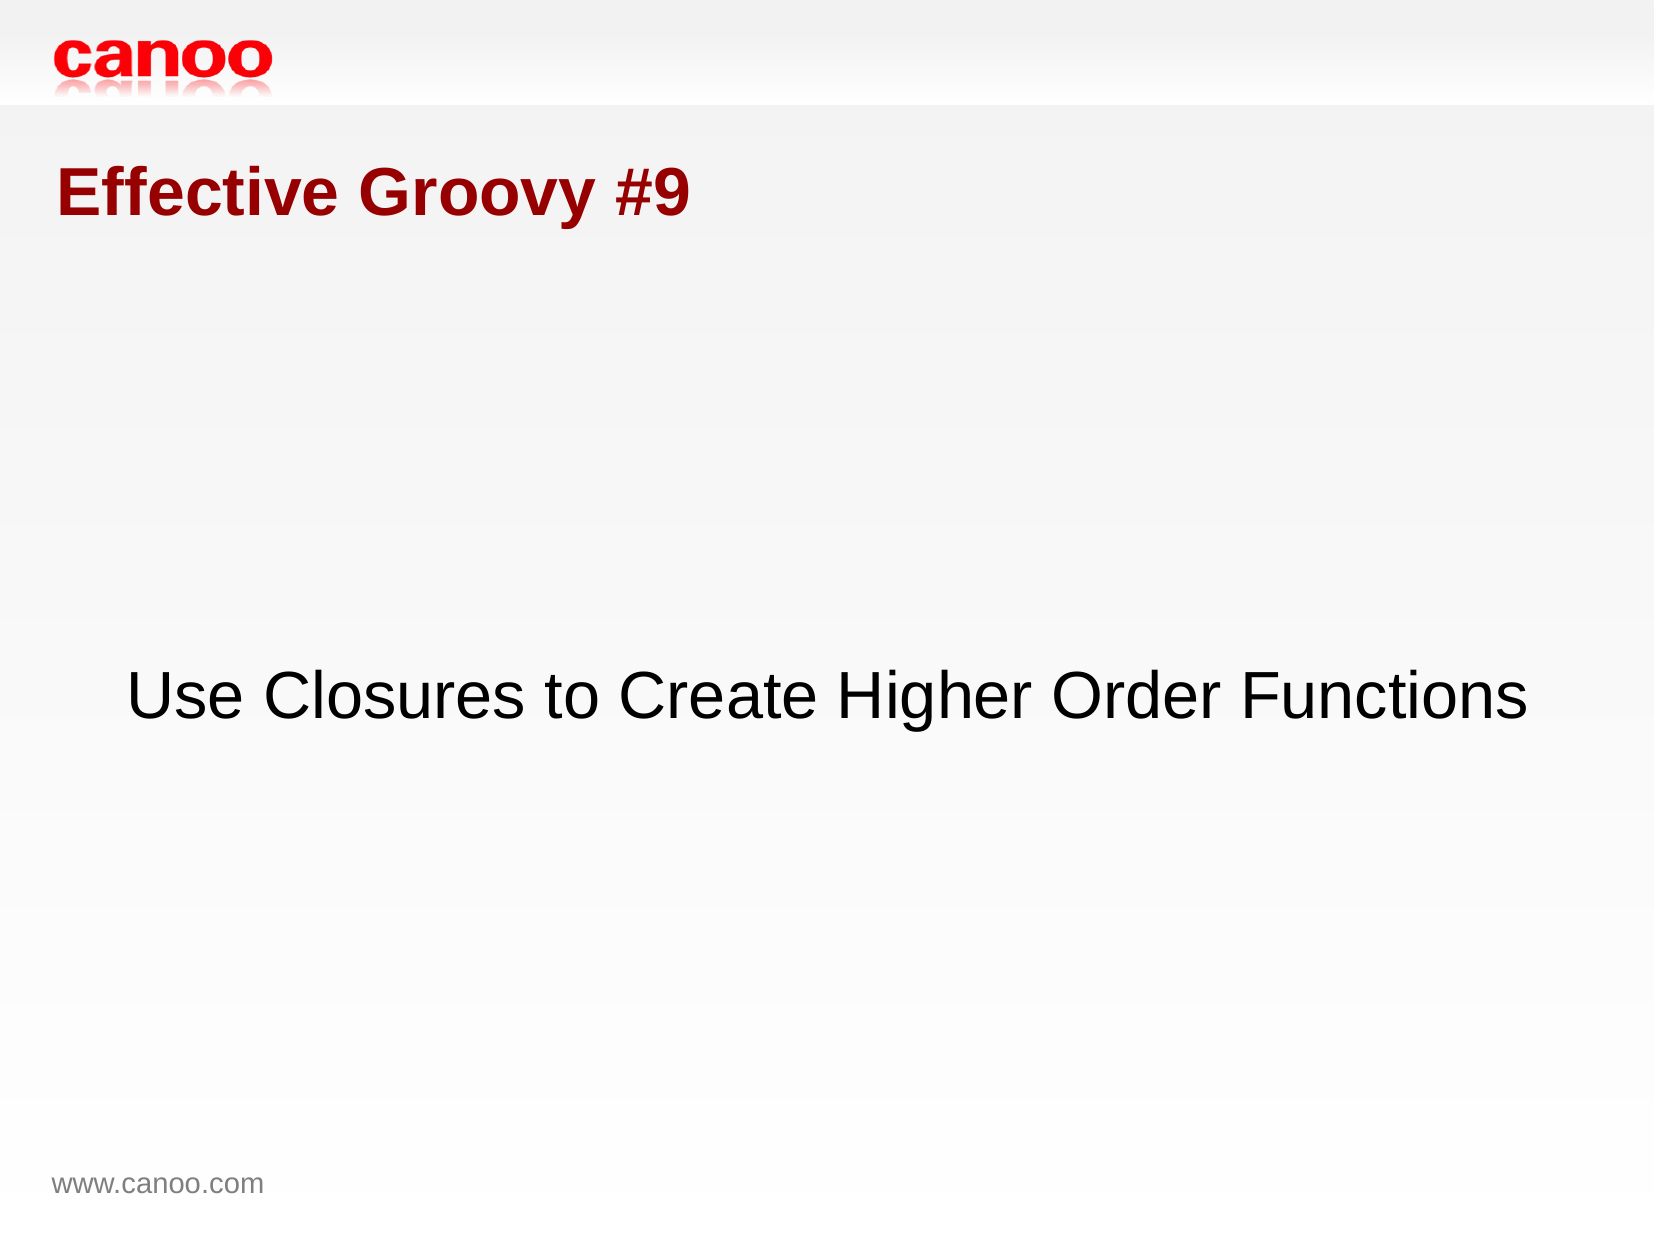

# Effective Groovy #9
Use Closures to Create Higher Order Functions